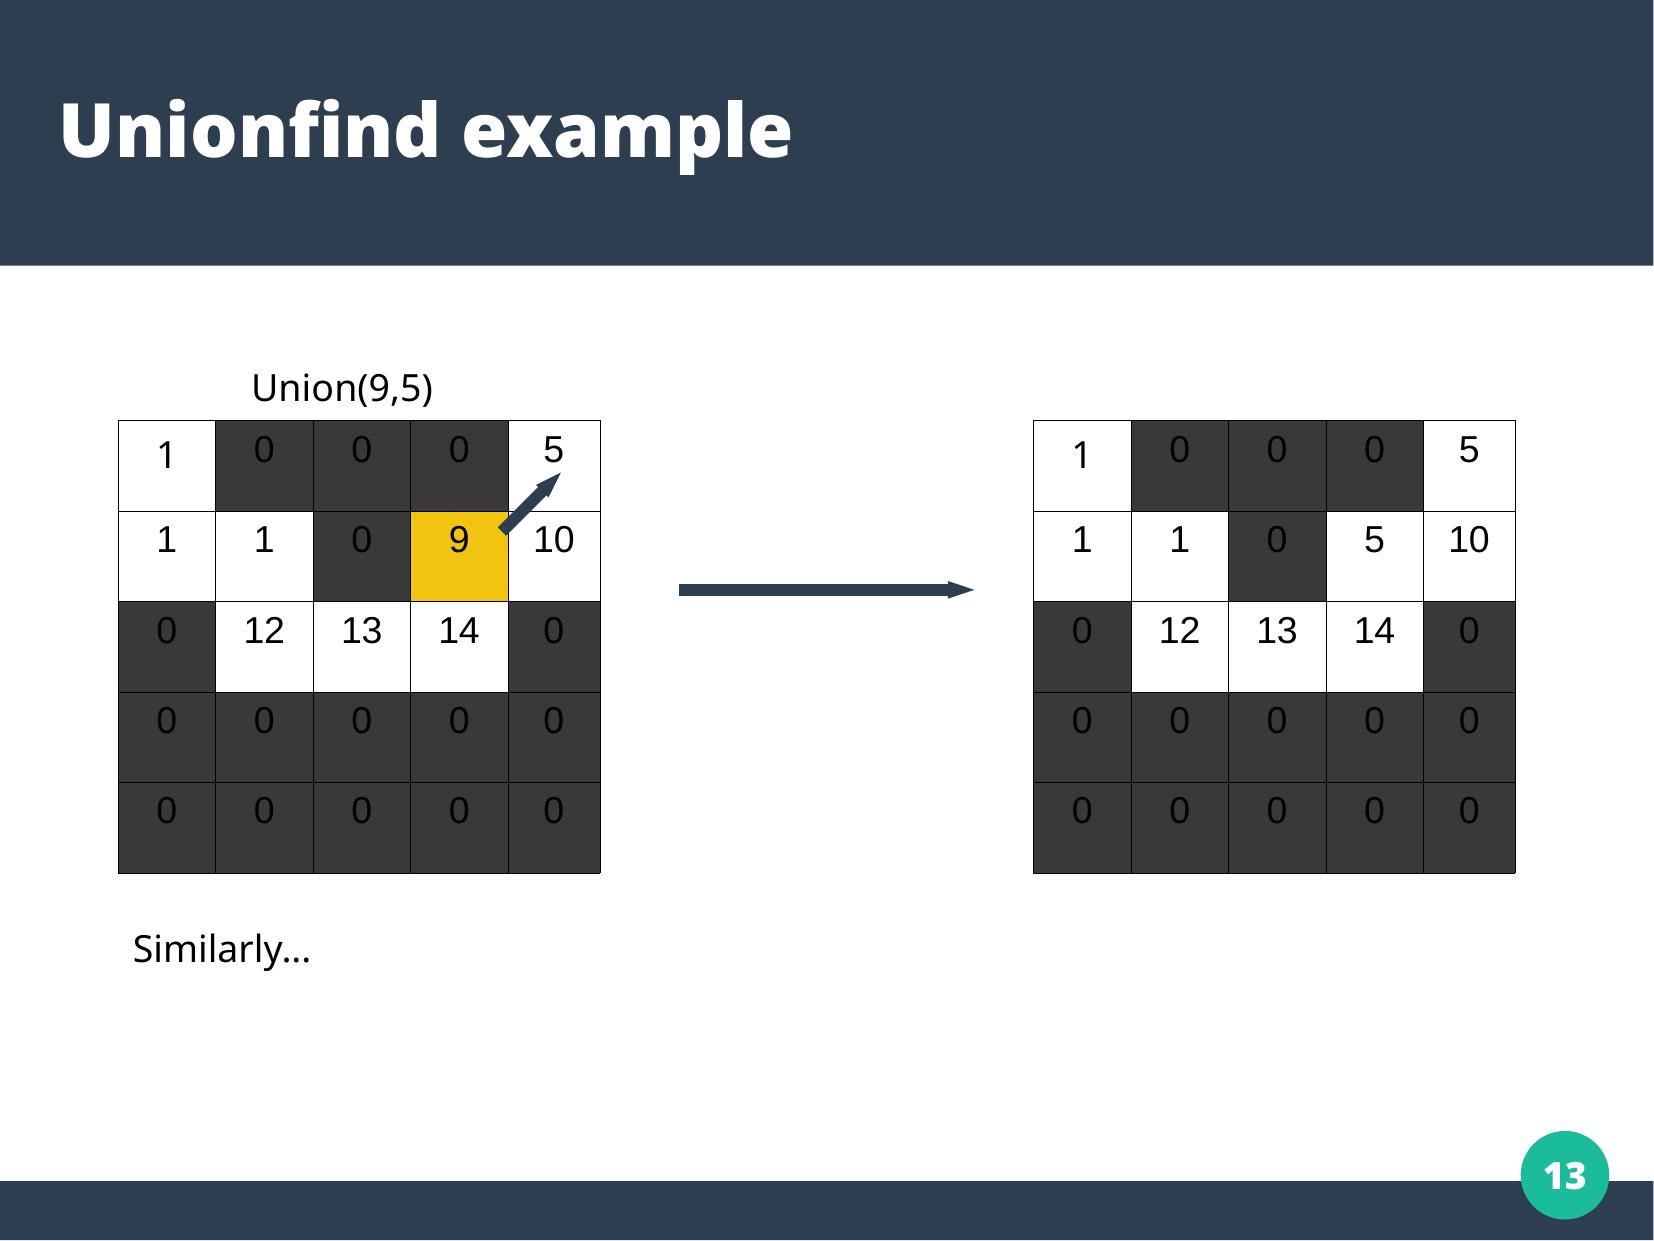

# Unionfind example
Union(9,5)
| 1 | 0 | 0 | 0 | 5 |
| --- | --- | --- | --- | --- |
| 1 | 1 | 0 | 9 | 10 |
| 0 | 12 | 13 | 14 | 0 |
| 0 | 0 | 0 | 0 | 0 |
| 0 | 0 | 0 | 0 | 0 |
| 1 | 0 | 0 | 0 | 5 |
| --- | --- | --- | --- | --- |
| 1 | 1 | 0 | 5 | 10 |
| 0 | 12 | 13 | 14 | 0 |
| 0 | 0 | 0 | 0 | 0 |
| 0 | 0 | 0 | 0 | 0 |
Similarly...
13